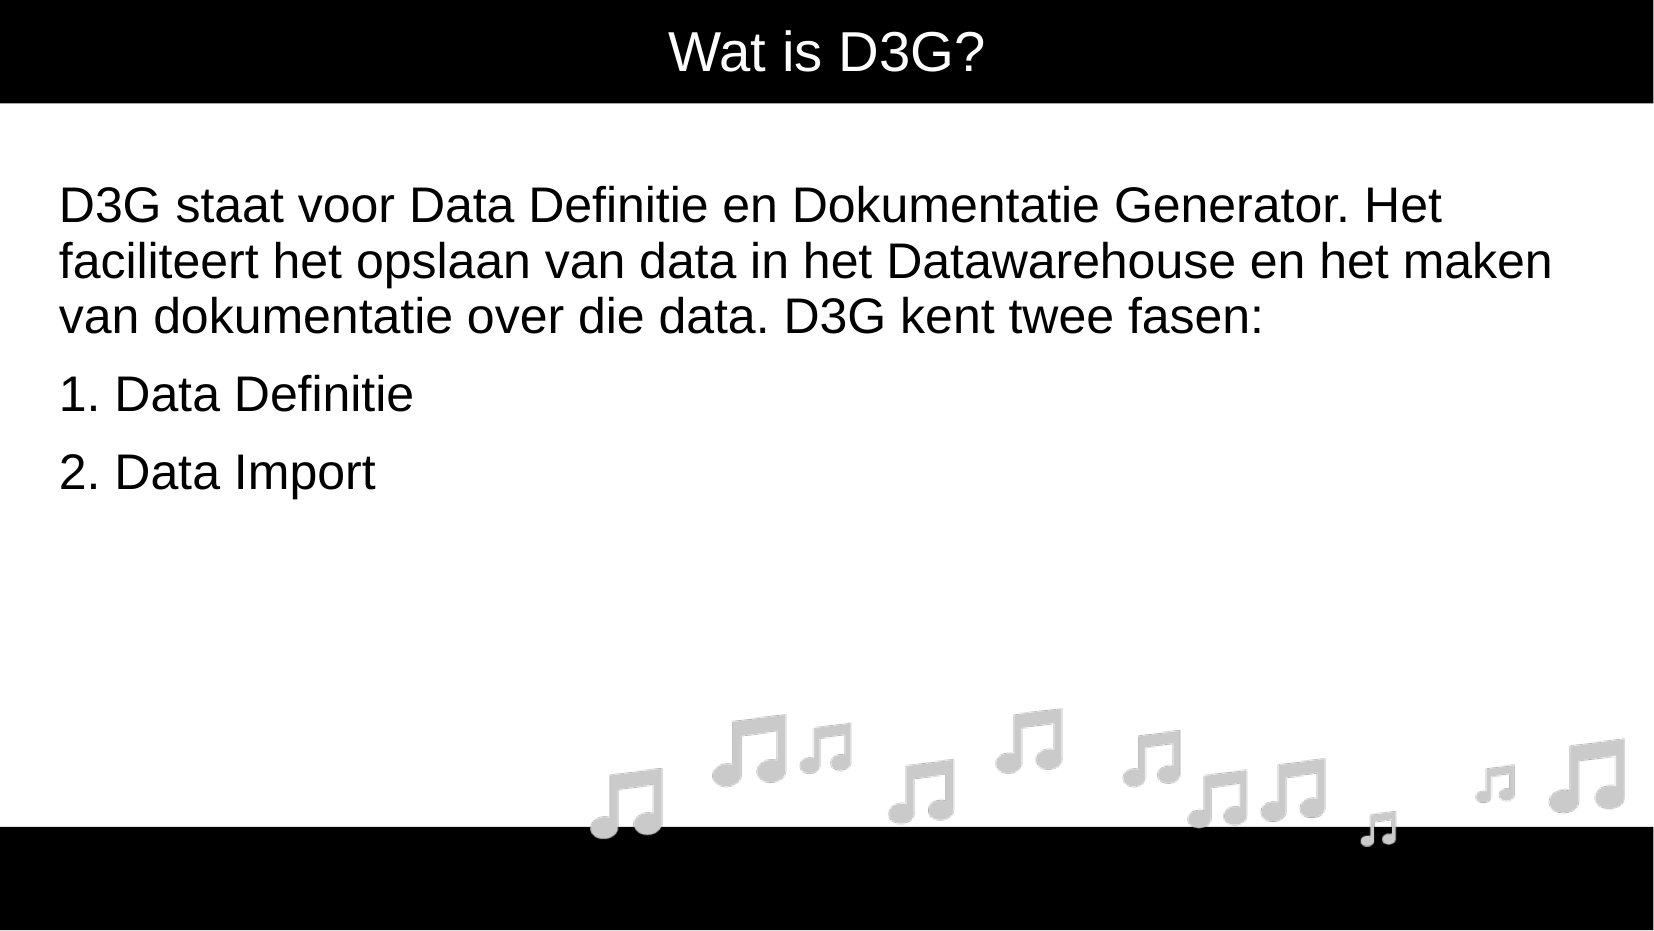

# Wat is D3G?
D3G staat voor Data Definitie en Dokumentatie Generator. Het faciliteert het opslaan van data in het Datawarehouse en het maken van dokumentatie over die data. D3G kent twee fasen:
1. Data Definitie
2. Data Import